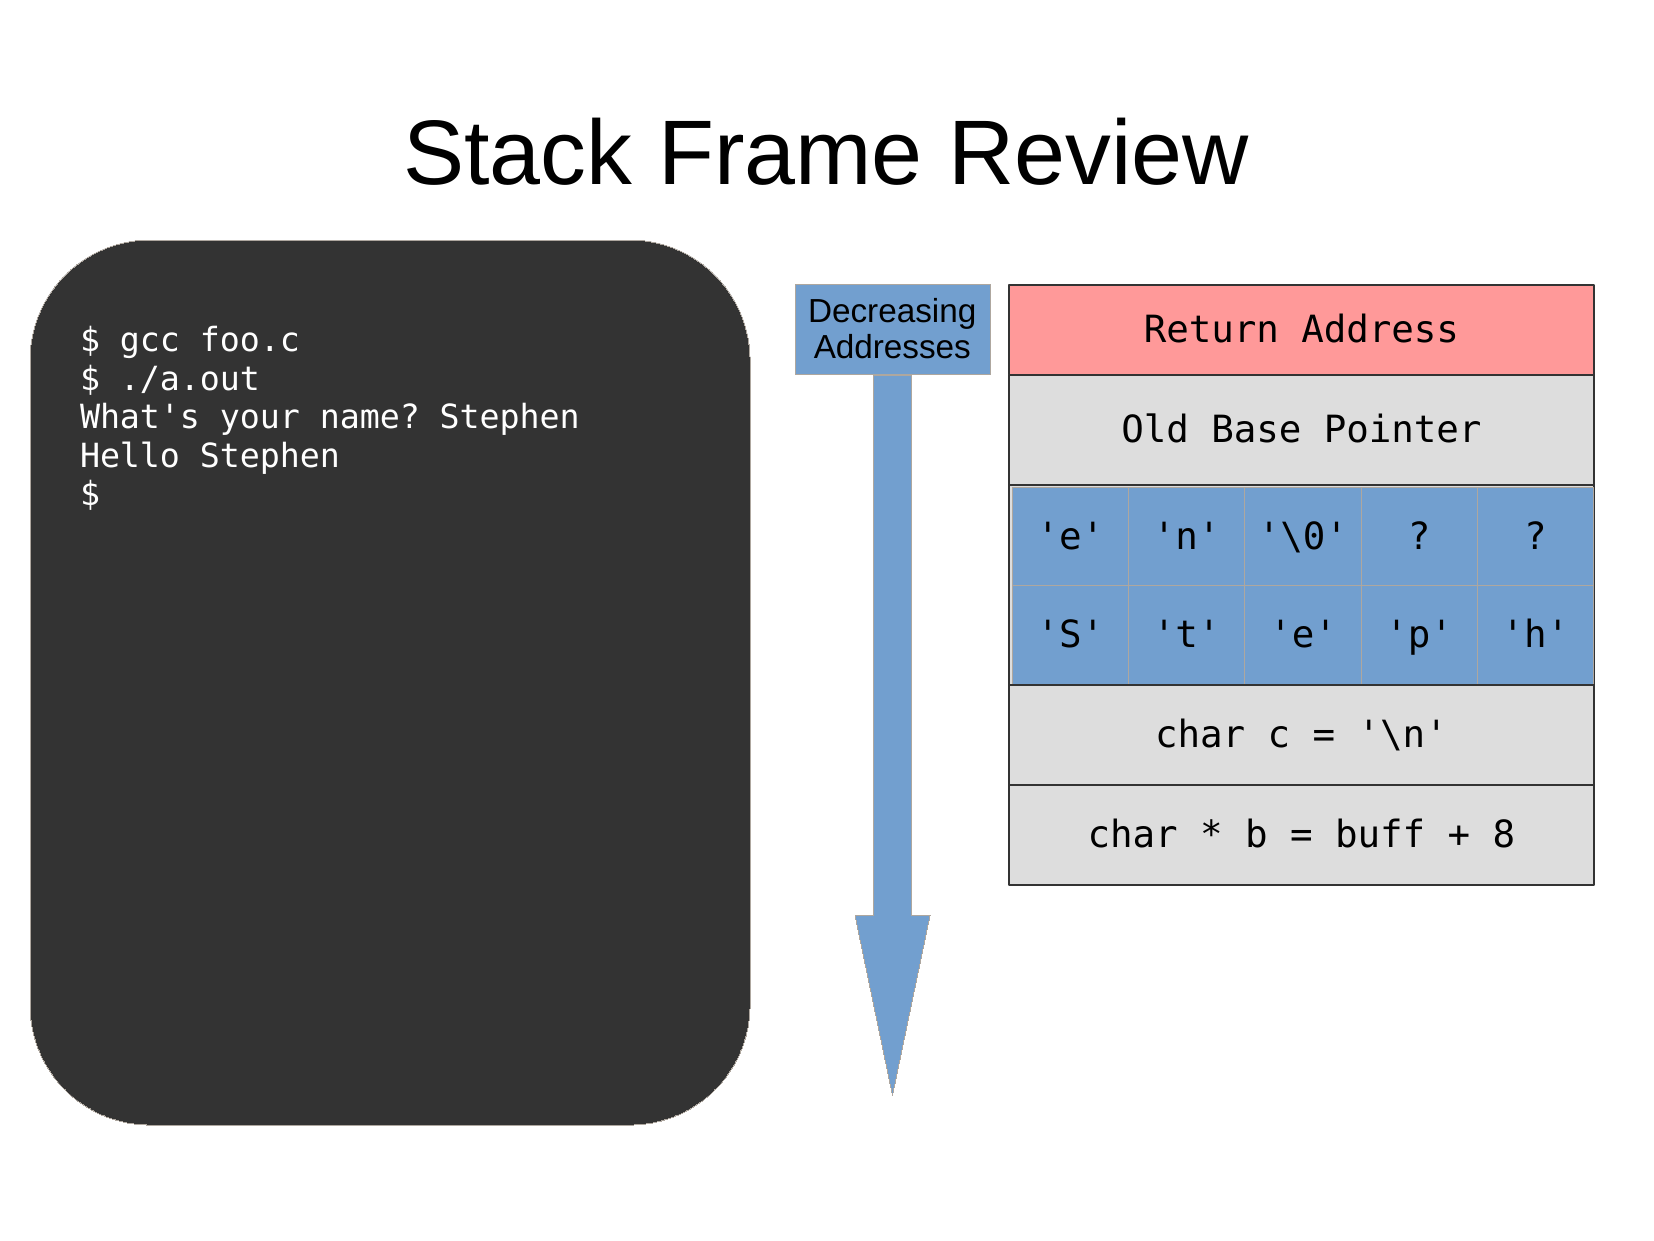

# Stack Frame Review
$ gcc foo.c
$ ./a.out
What's your name? Stephen
Hello Stephen
$
Decreasing
Addresses
Return Address
Old Base Pointer
'e'
'n'
'\0'
?
?
'S'
't'
'e'
'p'
'h'
char c = '\n'
char * b = buff + 8